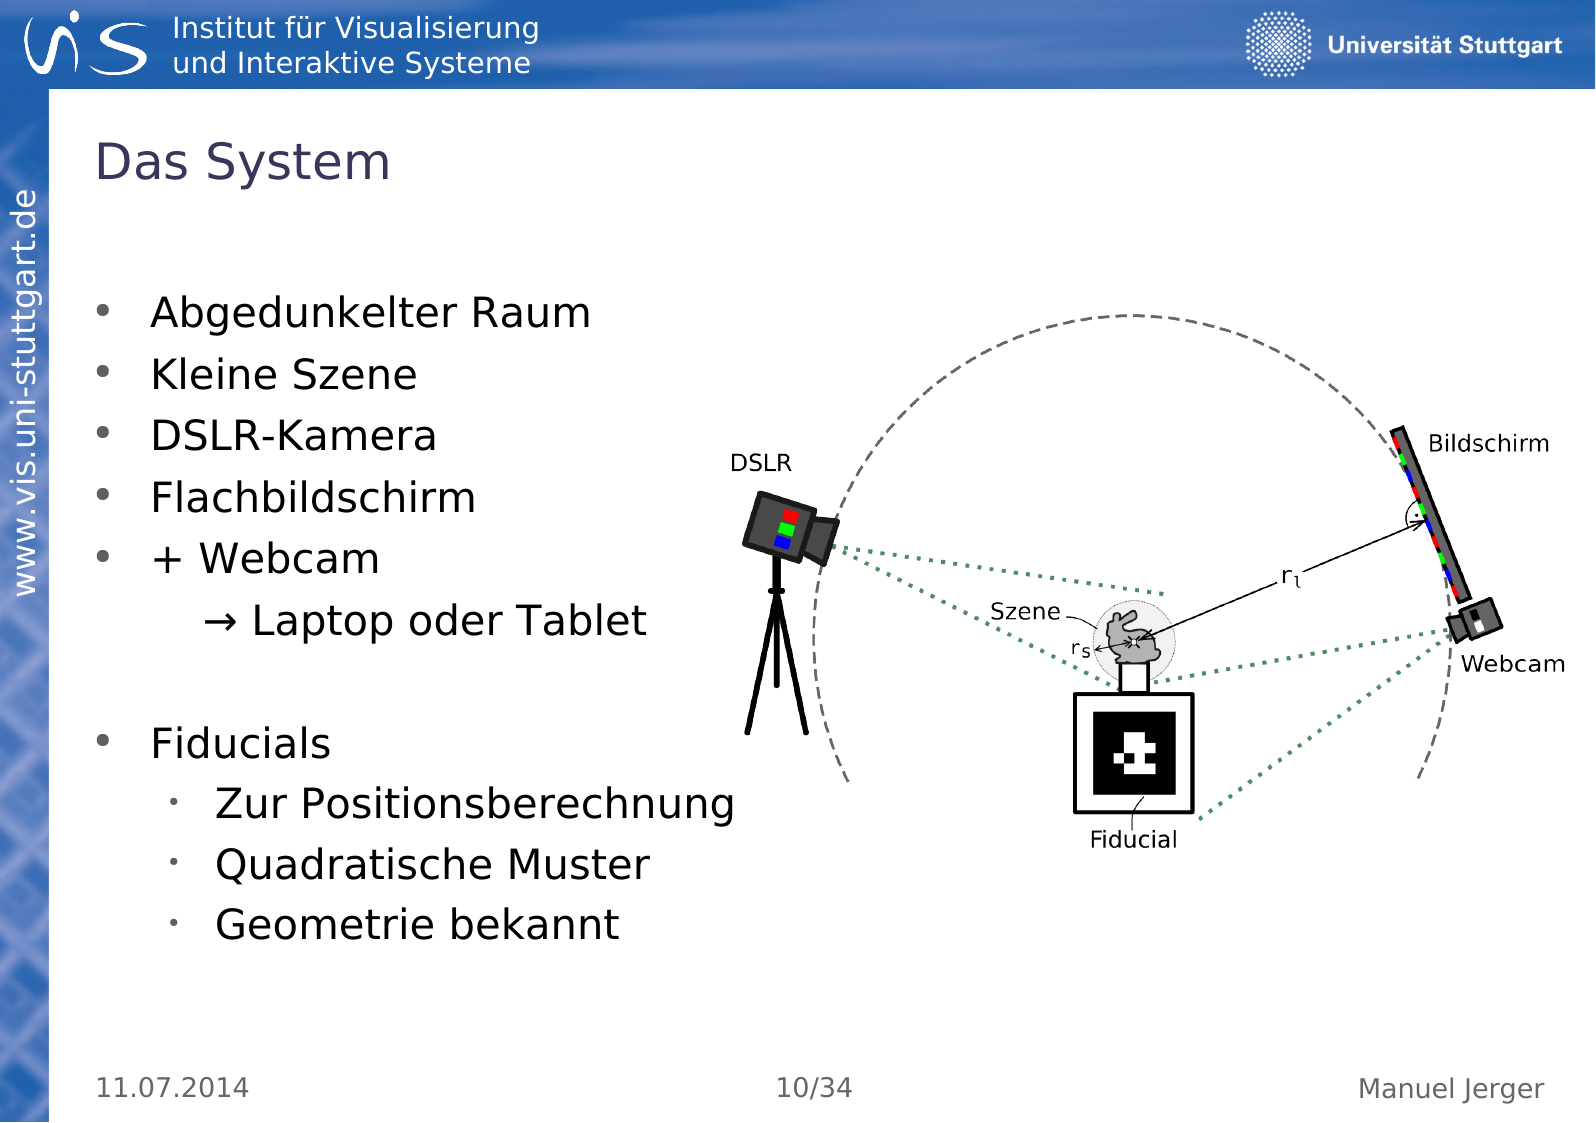

# Das System
Abgedunkelter Raum
Kleine Szene
DSLR-Kamera
Flachbildschirm
+ Webcam
 → Laptop oder Tablet
Fiducials
Zur Positionsberechnung
Quadratische Muster
Geometrie bekannt